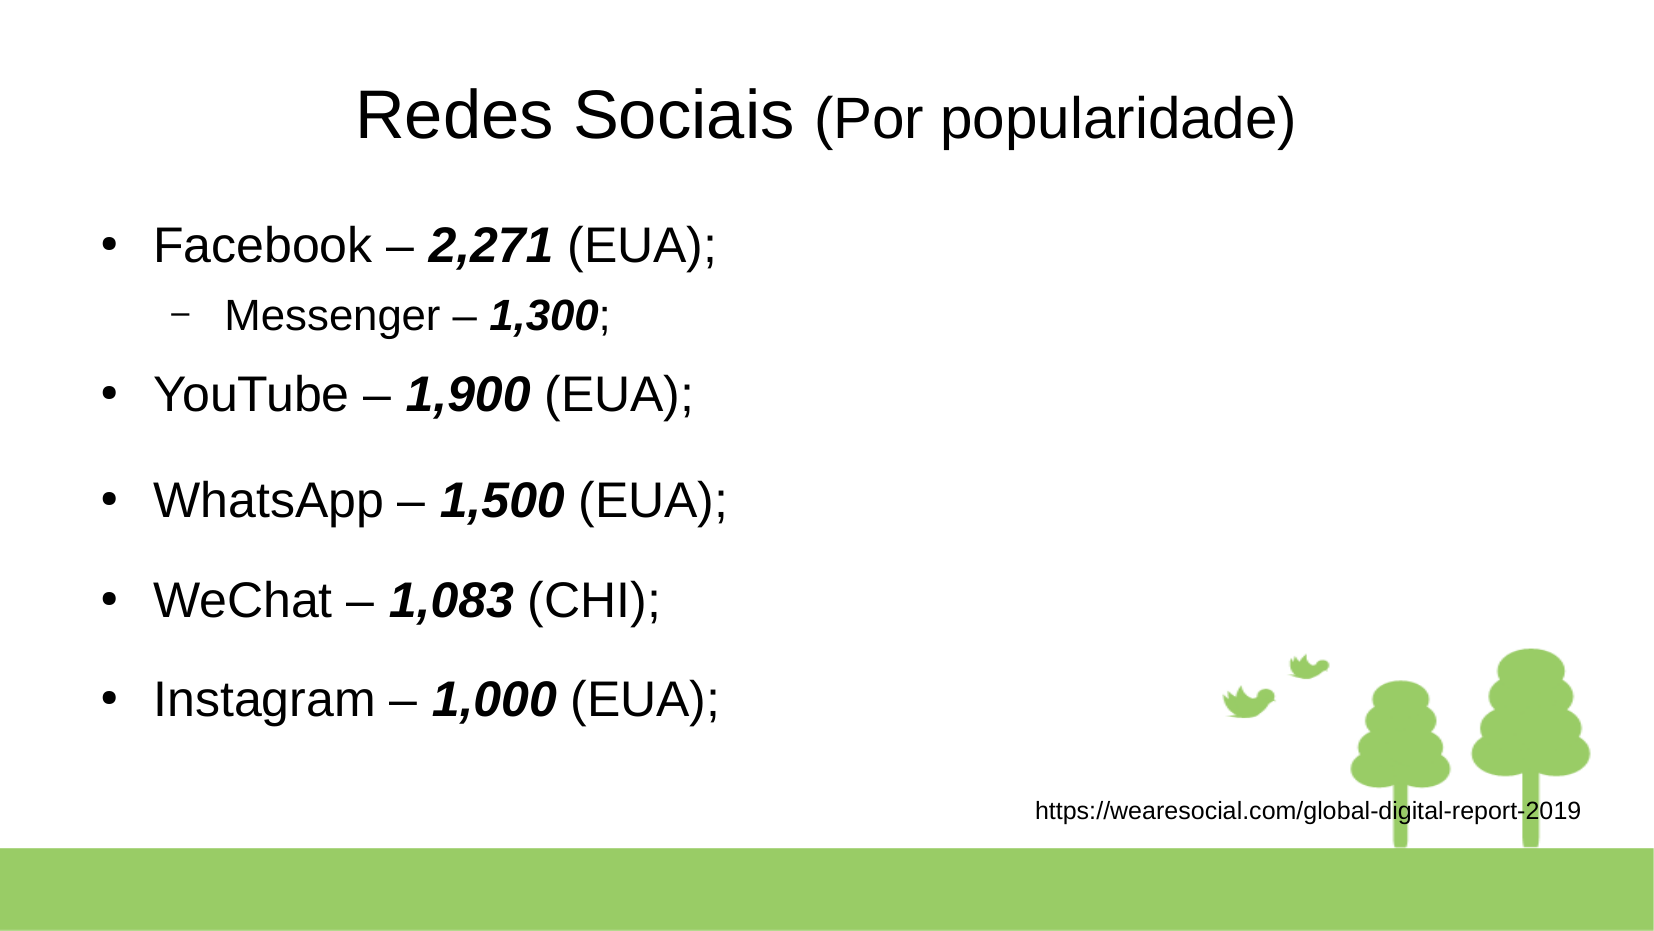

# Redes Sociais (Por popularidade)
Facebook – 2,271 (EUA);
Messenger – 1,300;
YouTube – 1,900 (EUA);
WhatsApp – 1,500 (EUA);
WeChat – 1,083 (CHI);
Instagram – 1,000 (EUA);
https://wearesocial.com/global-digital-report-2019